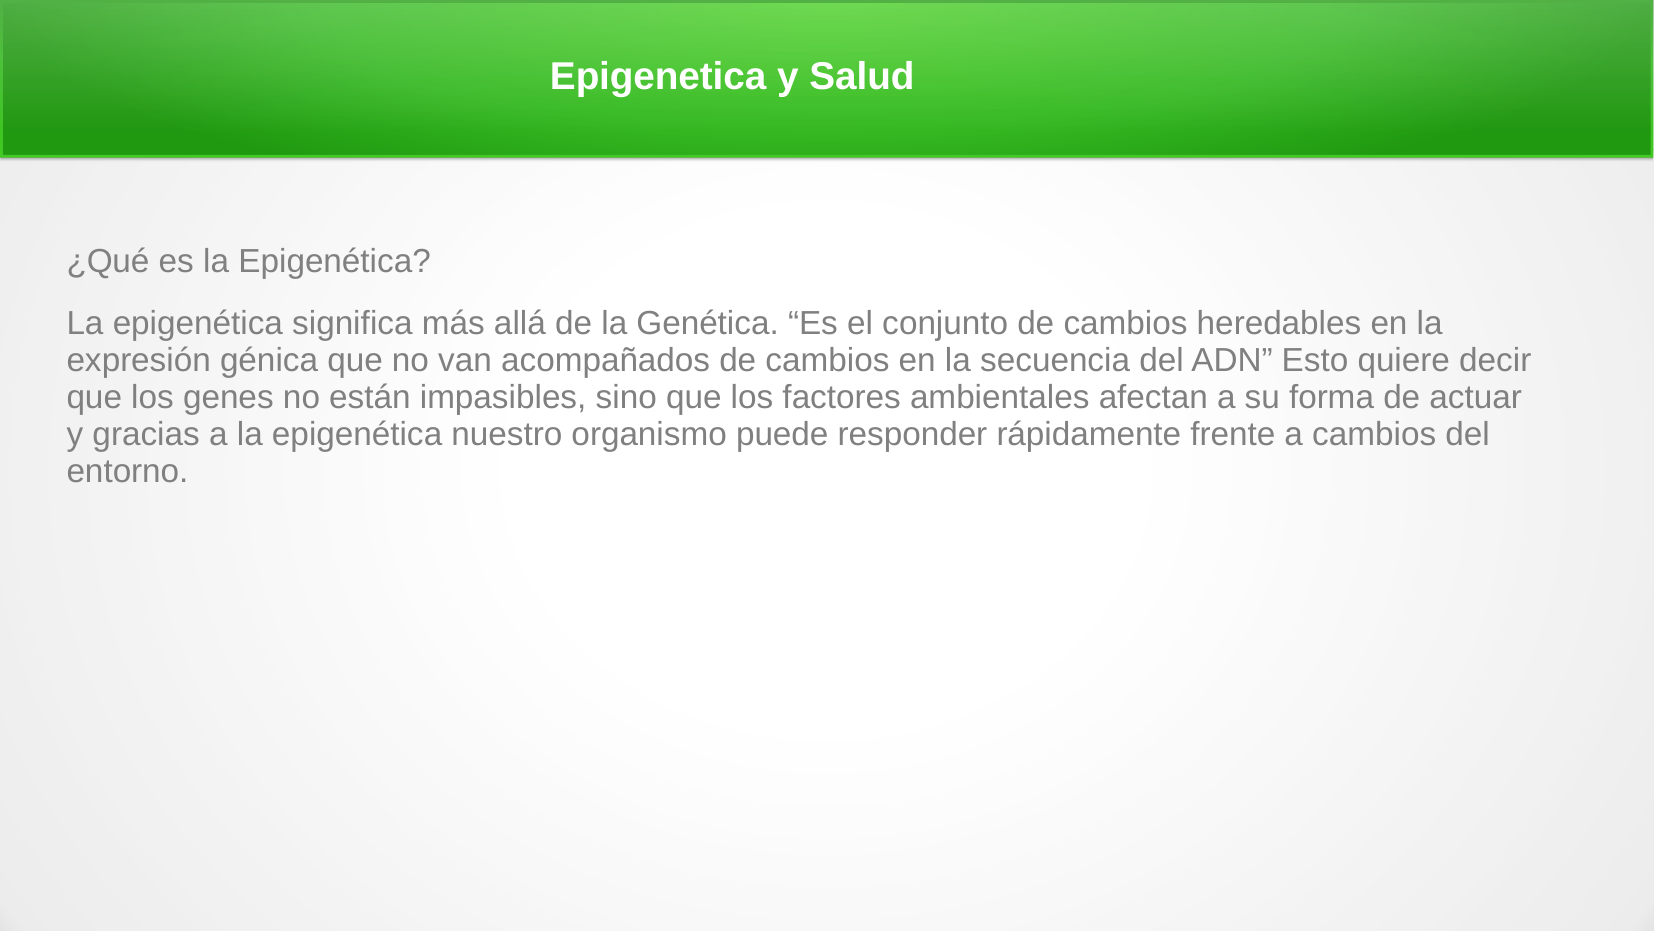

# Epigenetica y Salud
¿Qué es la Epigenética?
La epigenética significa más allá de la Genética. “Es el conjunto de cambios heredables en la expresión génica que no van acompañados de cambios en la secuencia del ADN” Esto quiere decir que los genes no están impasibles, sino que los factores ambientales afectan a su forma de actuar y gracias a la epigenética nuestro organismo puede responder rápidamente frente a cambios del entorno.